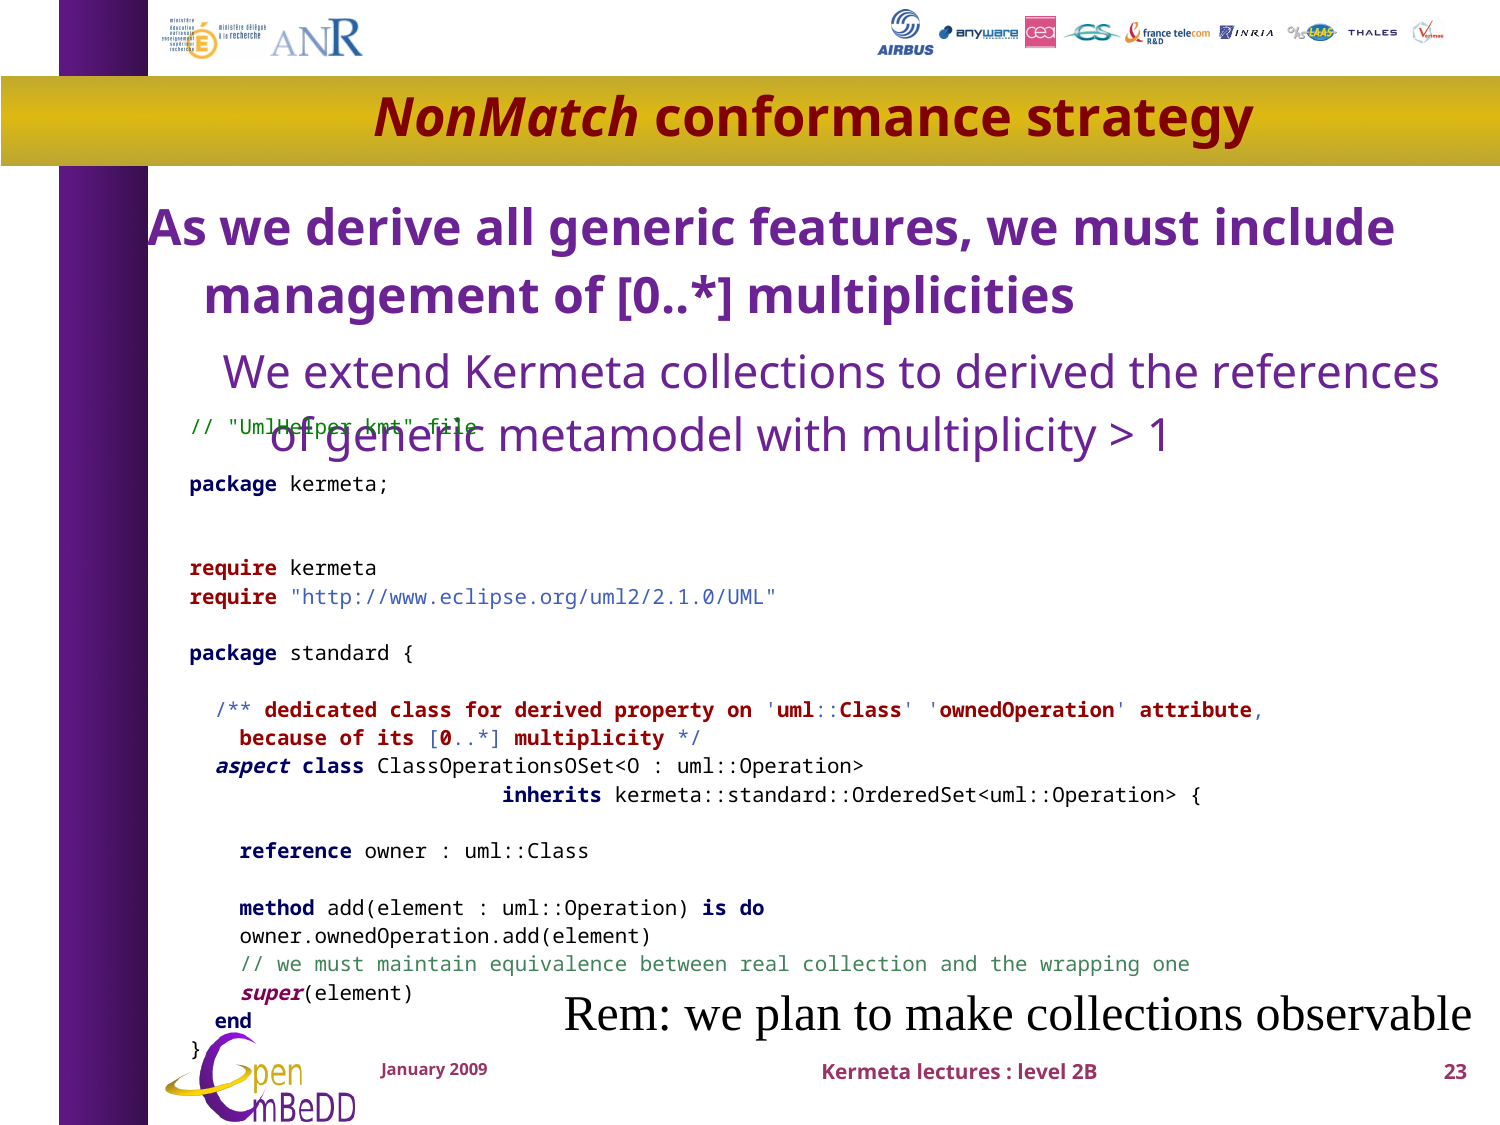

# NonMatch conformance strategy
As we derive all generic features, we must include management of [0..*] multiplicities
We extend Kermeta collections to derived the references of generic metamodel with multiplicity > 1
// "UmlHelper.kmt" file
package kermeta;
require kermeta
require "http://www.eclipse.org/uml2/2.1.0/UML"
package standard {
 /** dedicated class for derived property on 'uml::Class' 'ownedOperation' attribute,
 because of its [0..*] multiplicity */
 aspect class ClassOperationsOSet<O : uml::Operation>
		 inherits kermeta::standard::OrderedSet<uml::Operation> {
 reference owner : uml::Class
 method add(element : uml::Operation) is do
 owner.ownedOperation.add(element)
 // we must maintain equivalence between real collection and the wrapping one
 super(element)
 end
}
Rem: we plan to make collections observable
Pied de page
Pied de page fixe
23